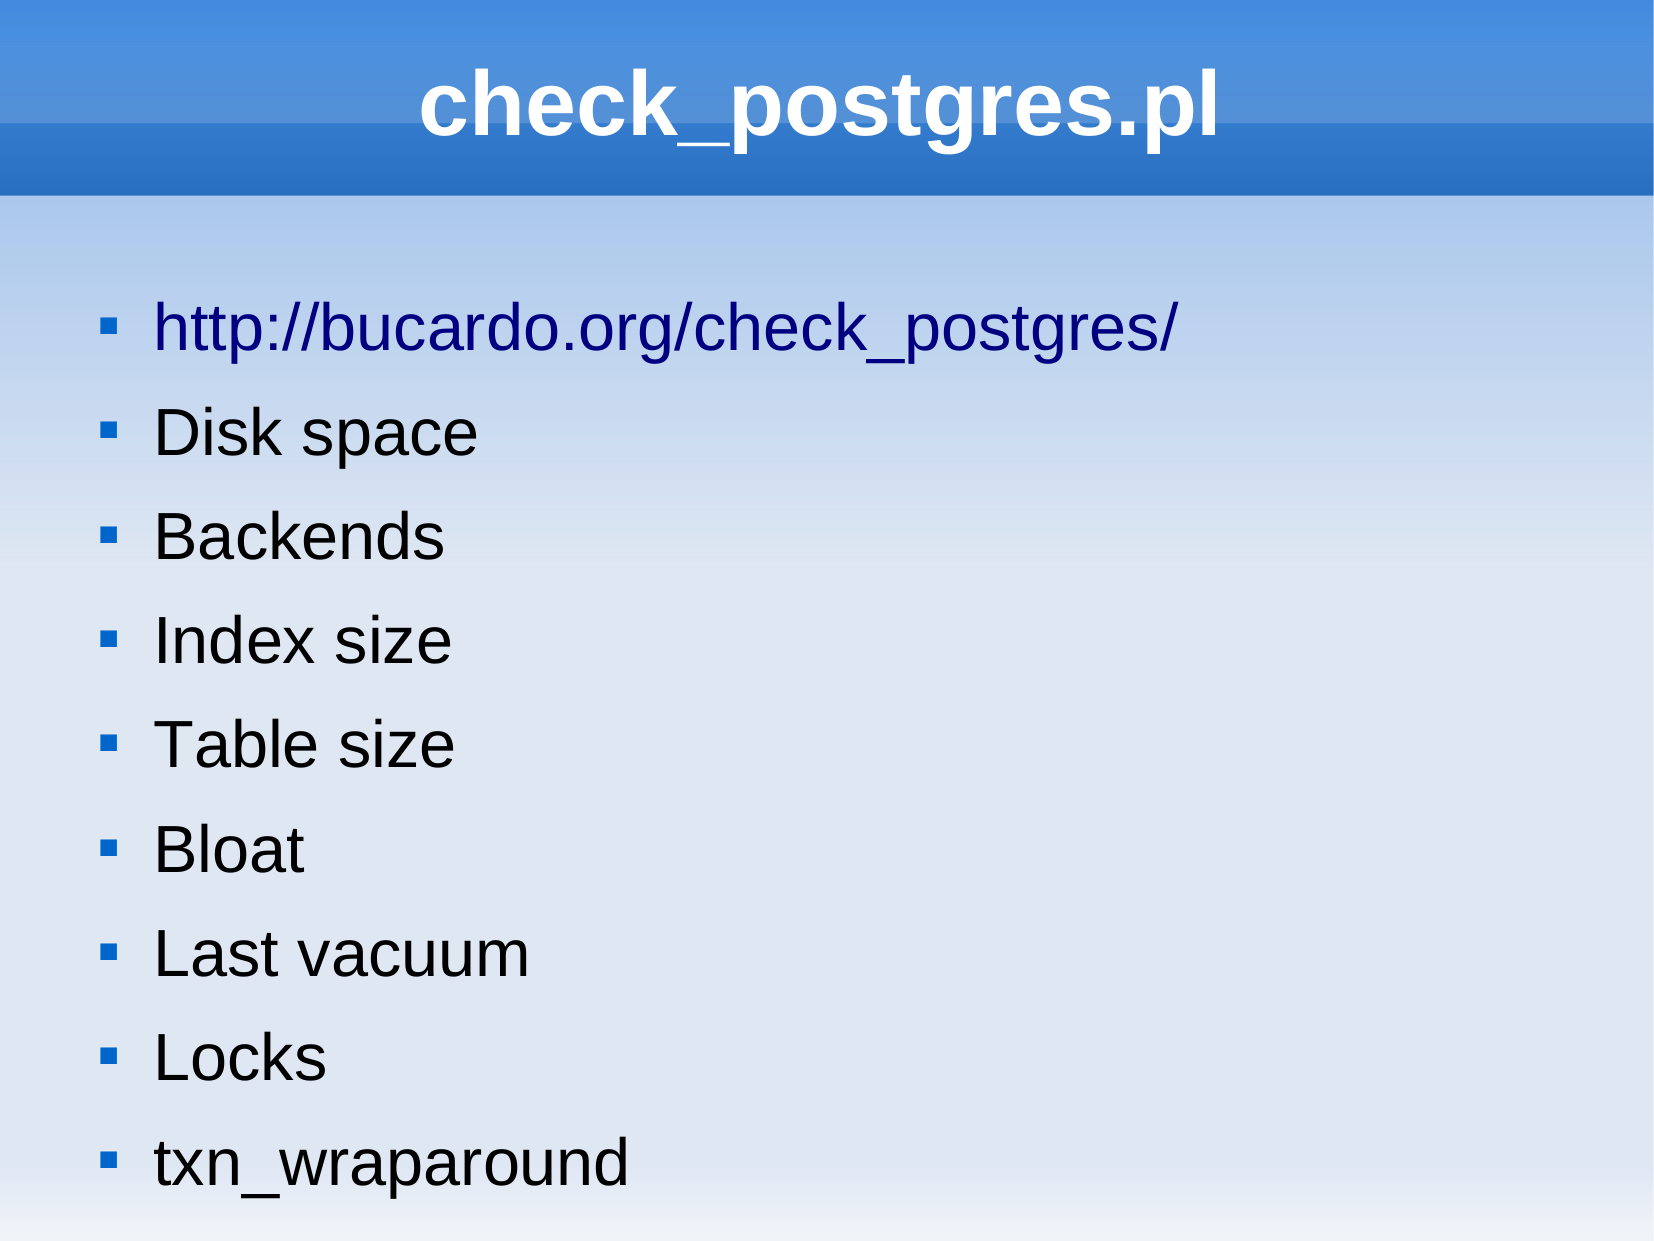

# check_postgres.pl
http://bucardo.org/check_postgres/
Disk space
Backends
Index size
Table size
Bloat
Last vacuum
Locks
txn_wraparound